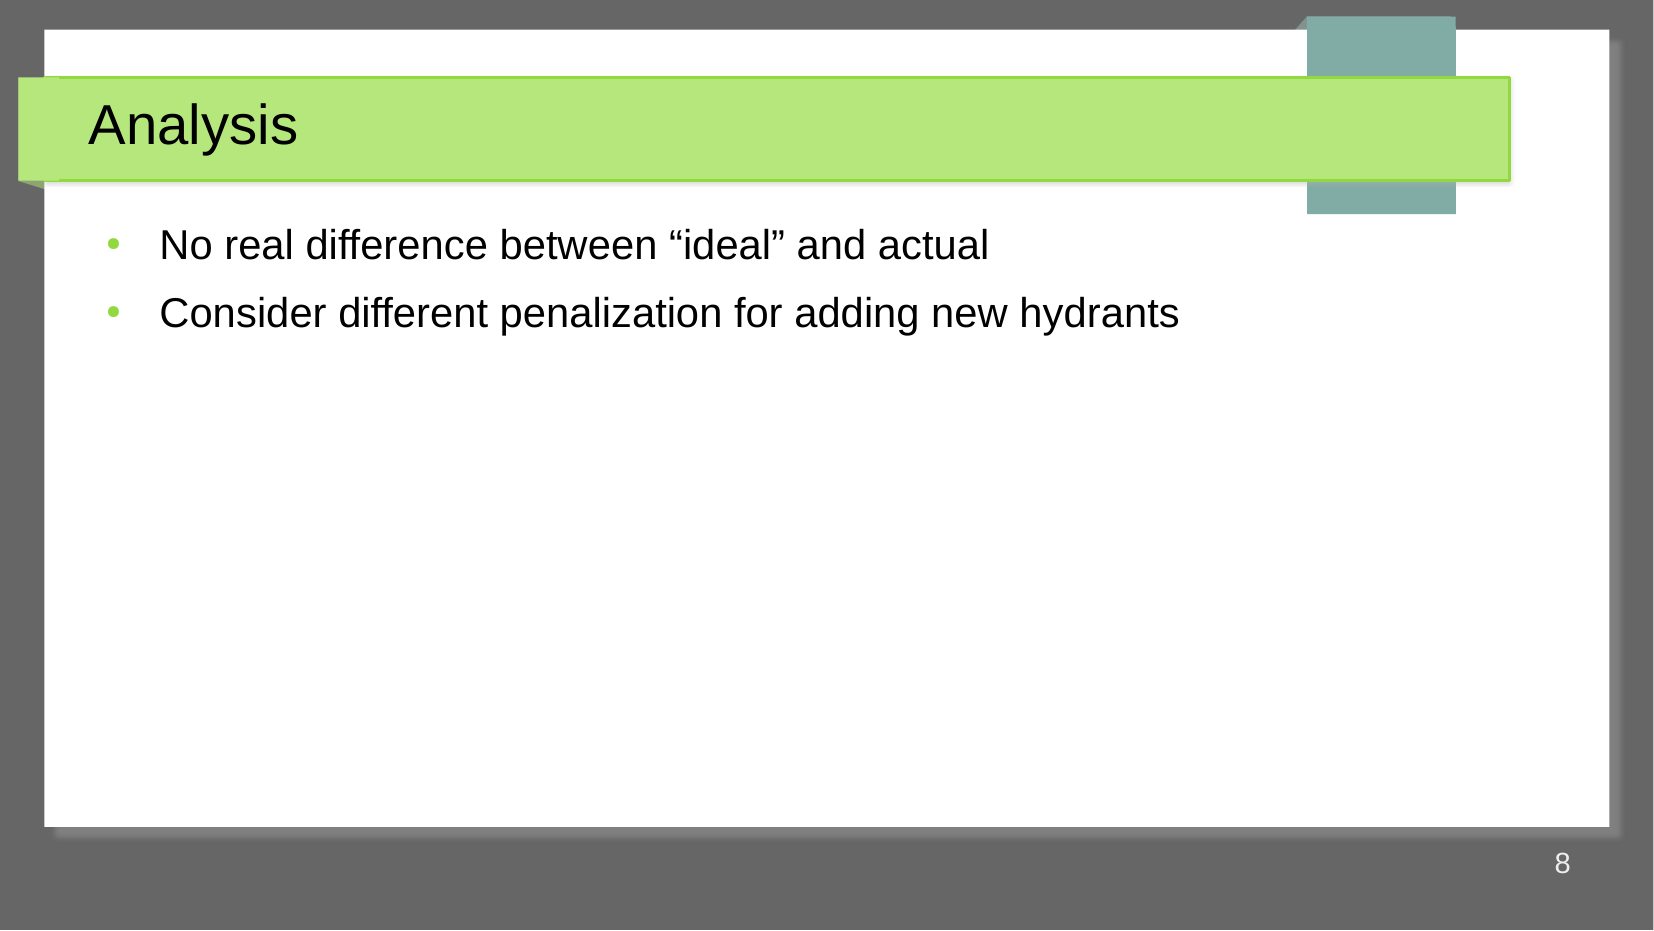

# Analysis
No real difference between “ideal” and actual
Consider different penalization for adding new hydrants
8